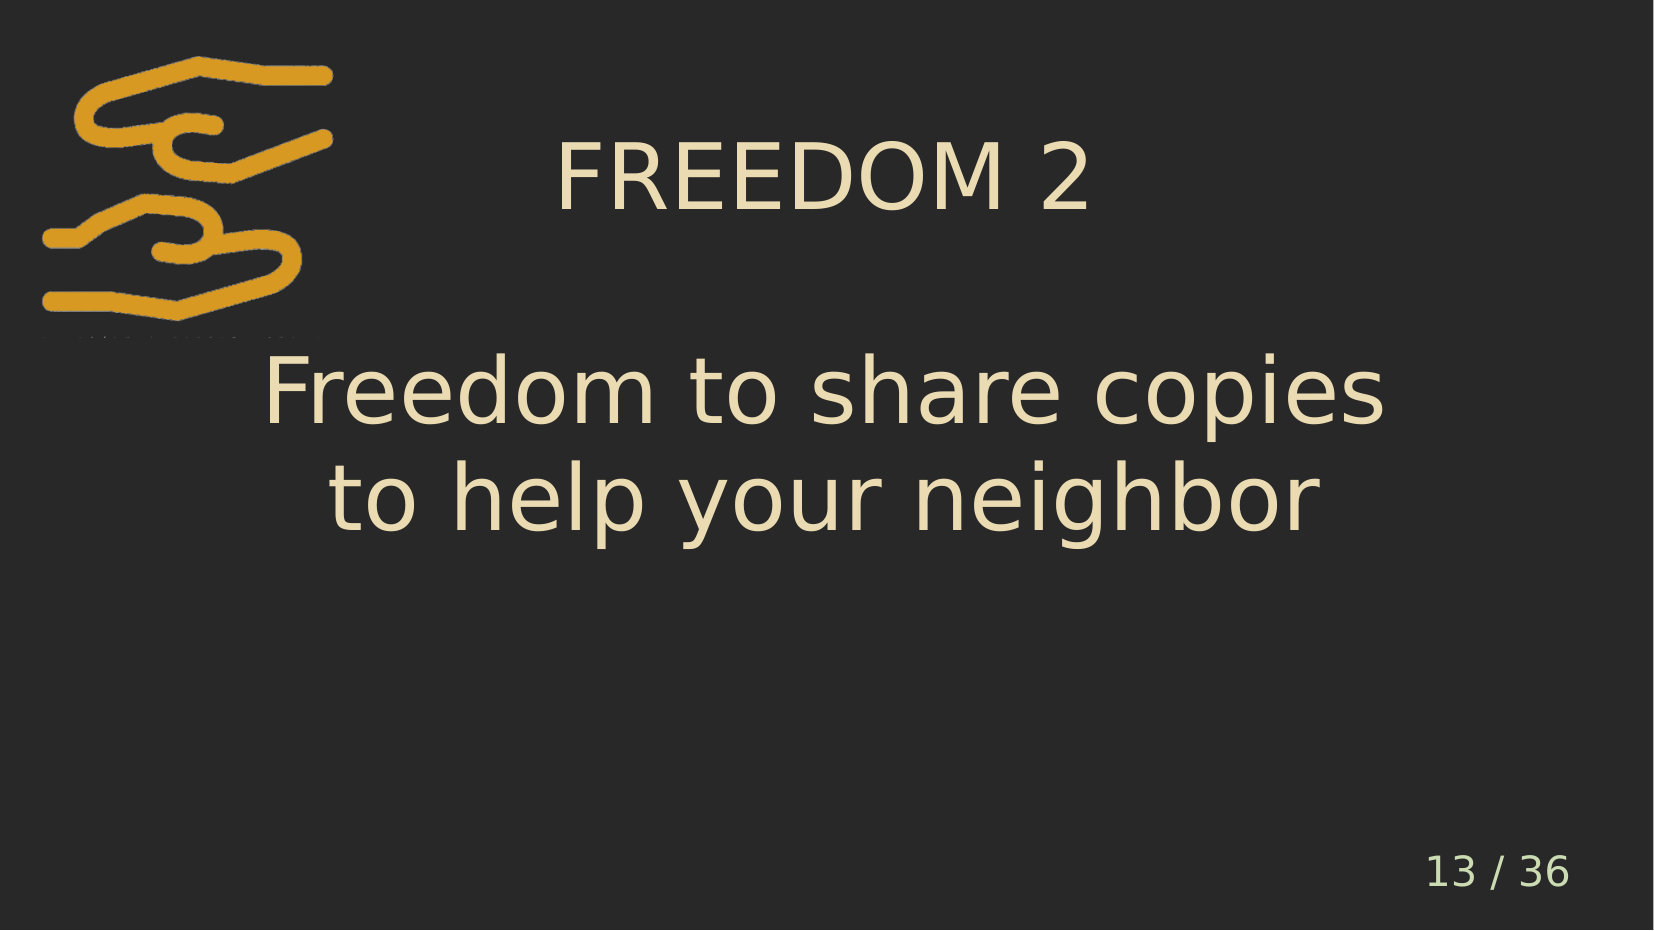

FREEDOM 2
Freedom to share copies
to help your neighbor
13